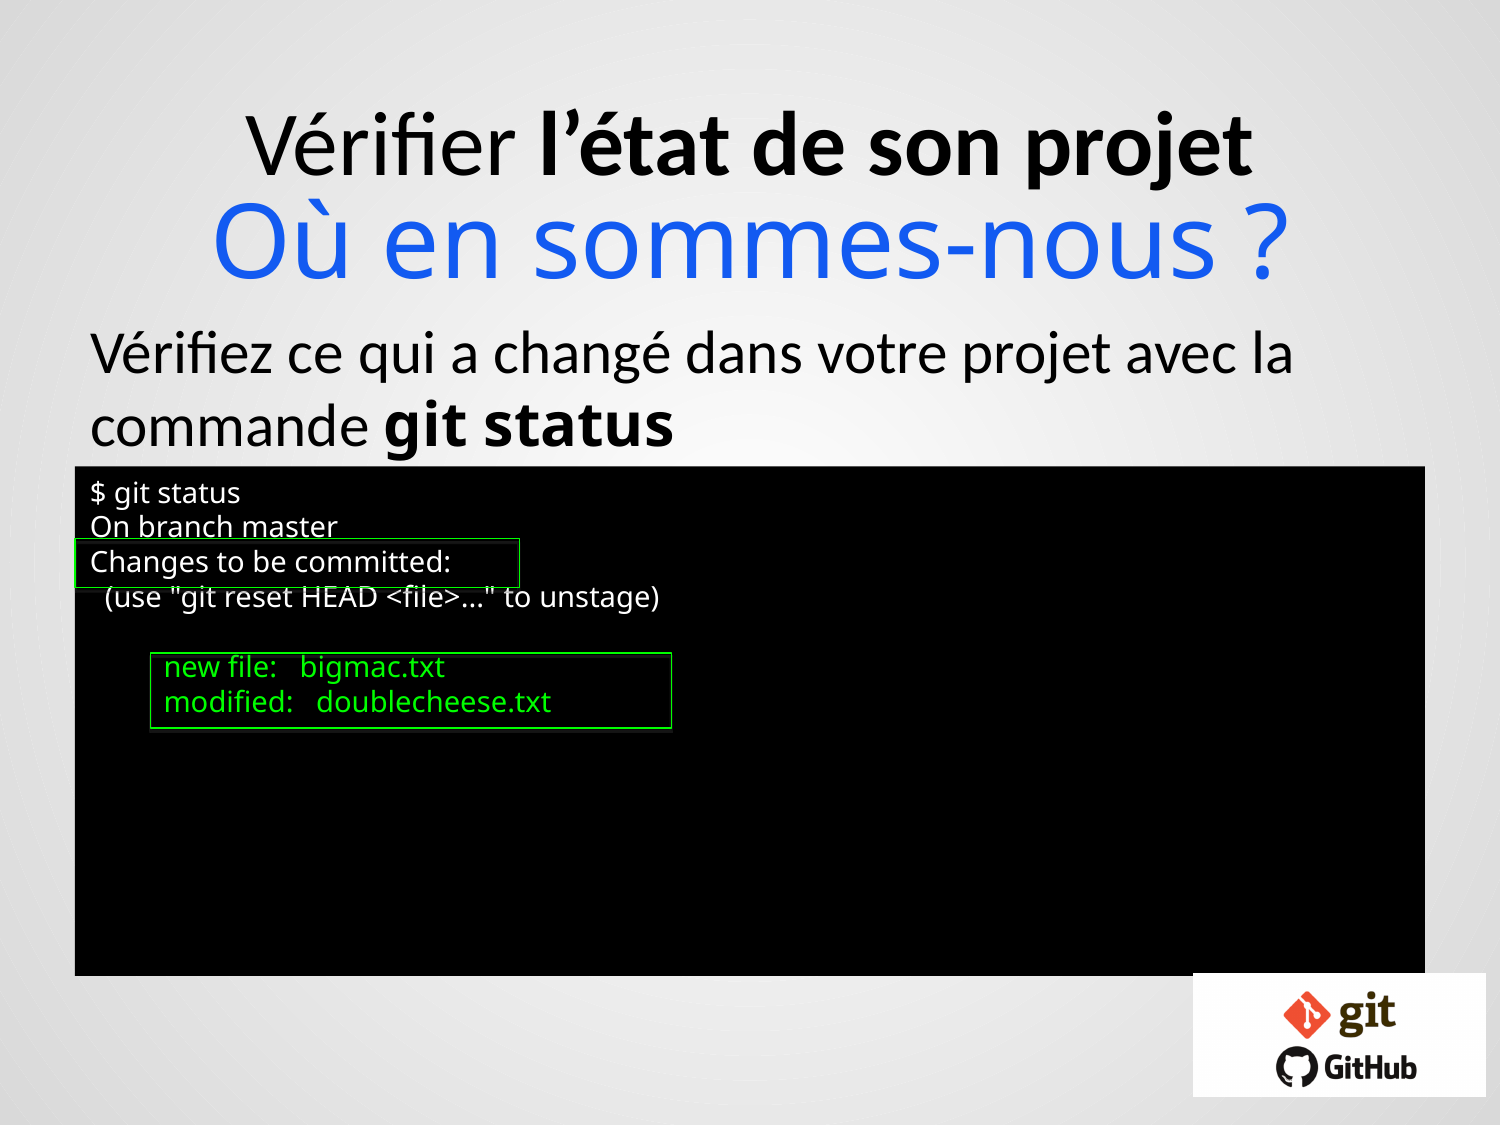

# Vérifier l’état de son projet
Où en sommes-nous ?
Vérifiez ce qui a changé dans votre projet avec la commande git status
$ git status
On branch master
Changes to be committed:
 (use "git reset HEAD <file>..." to unstage)
	new file: bigmac.txt
	modified: doublecheese.txt